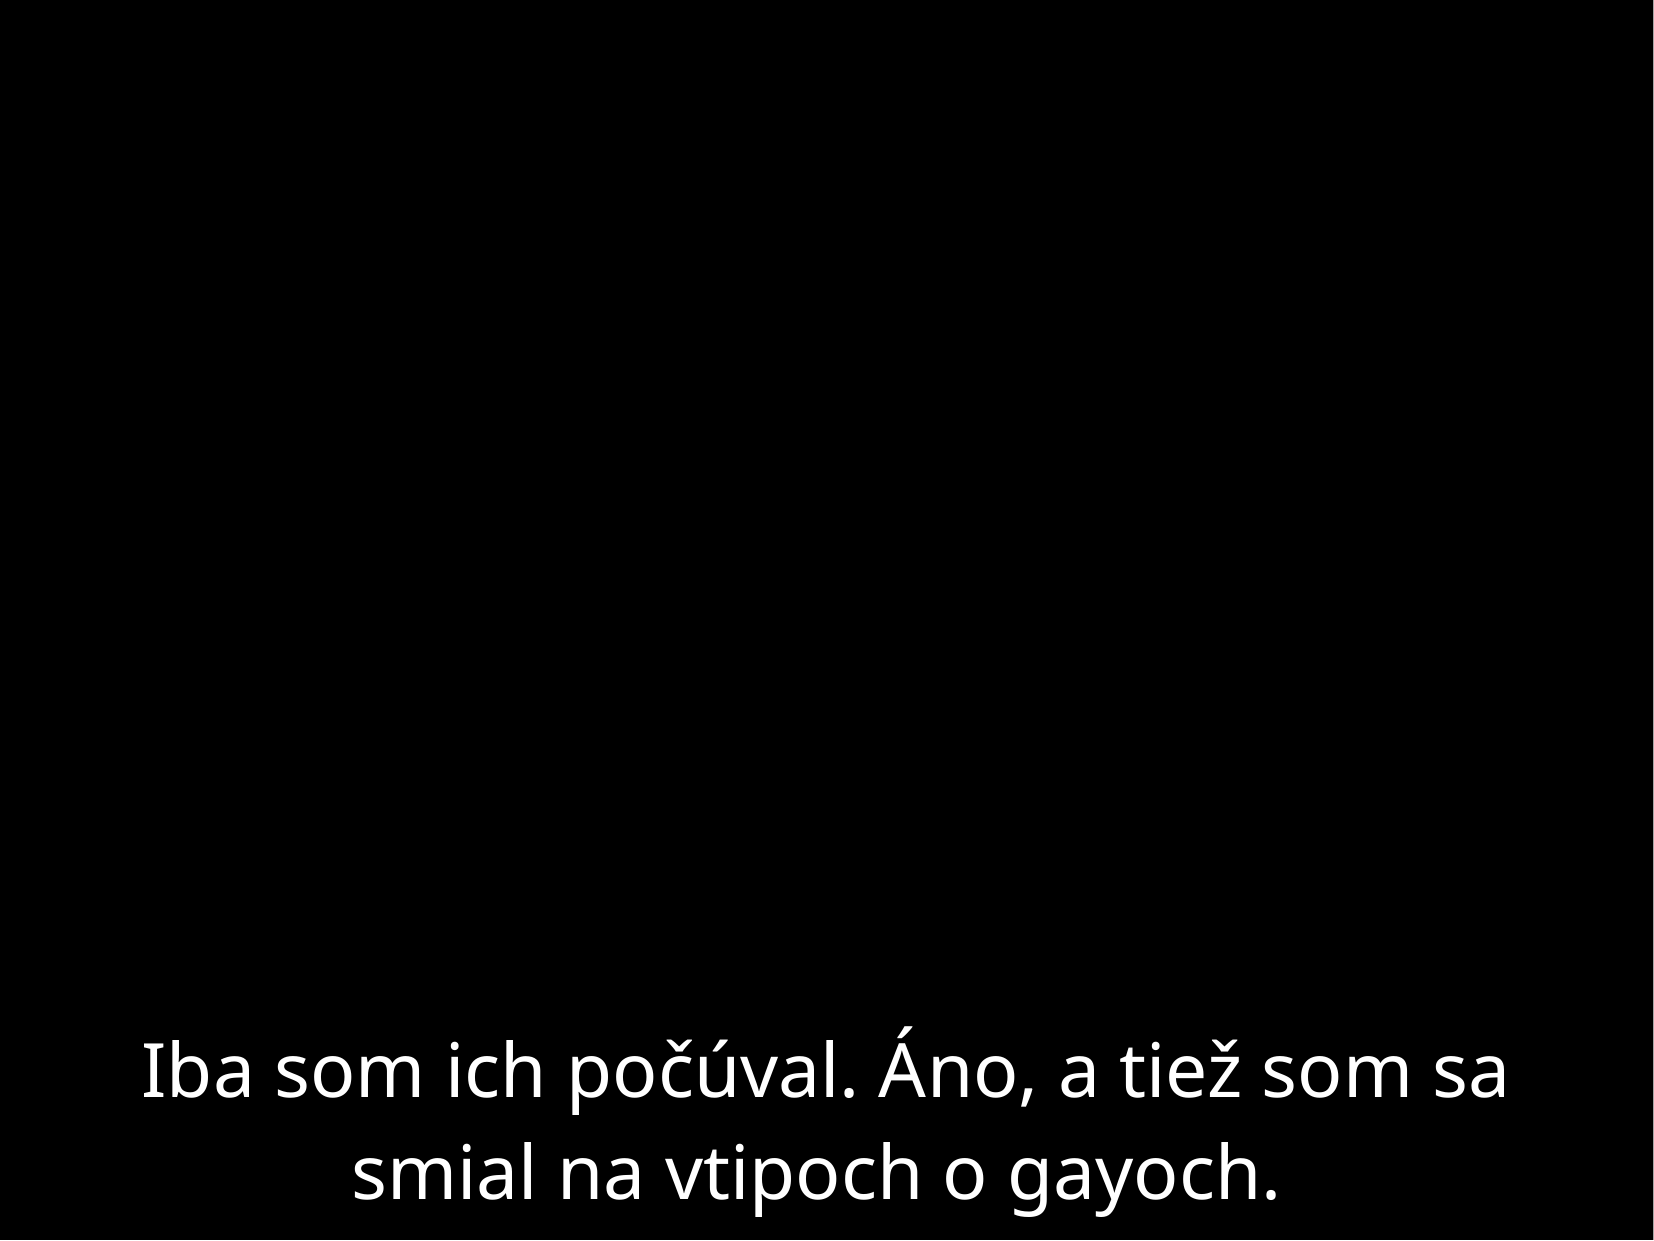

# Iba som ich počúval. Áno, a tiež som sa smial na vtipoch o gayoch.